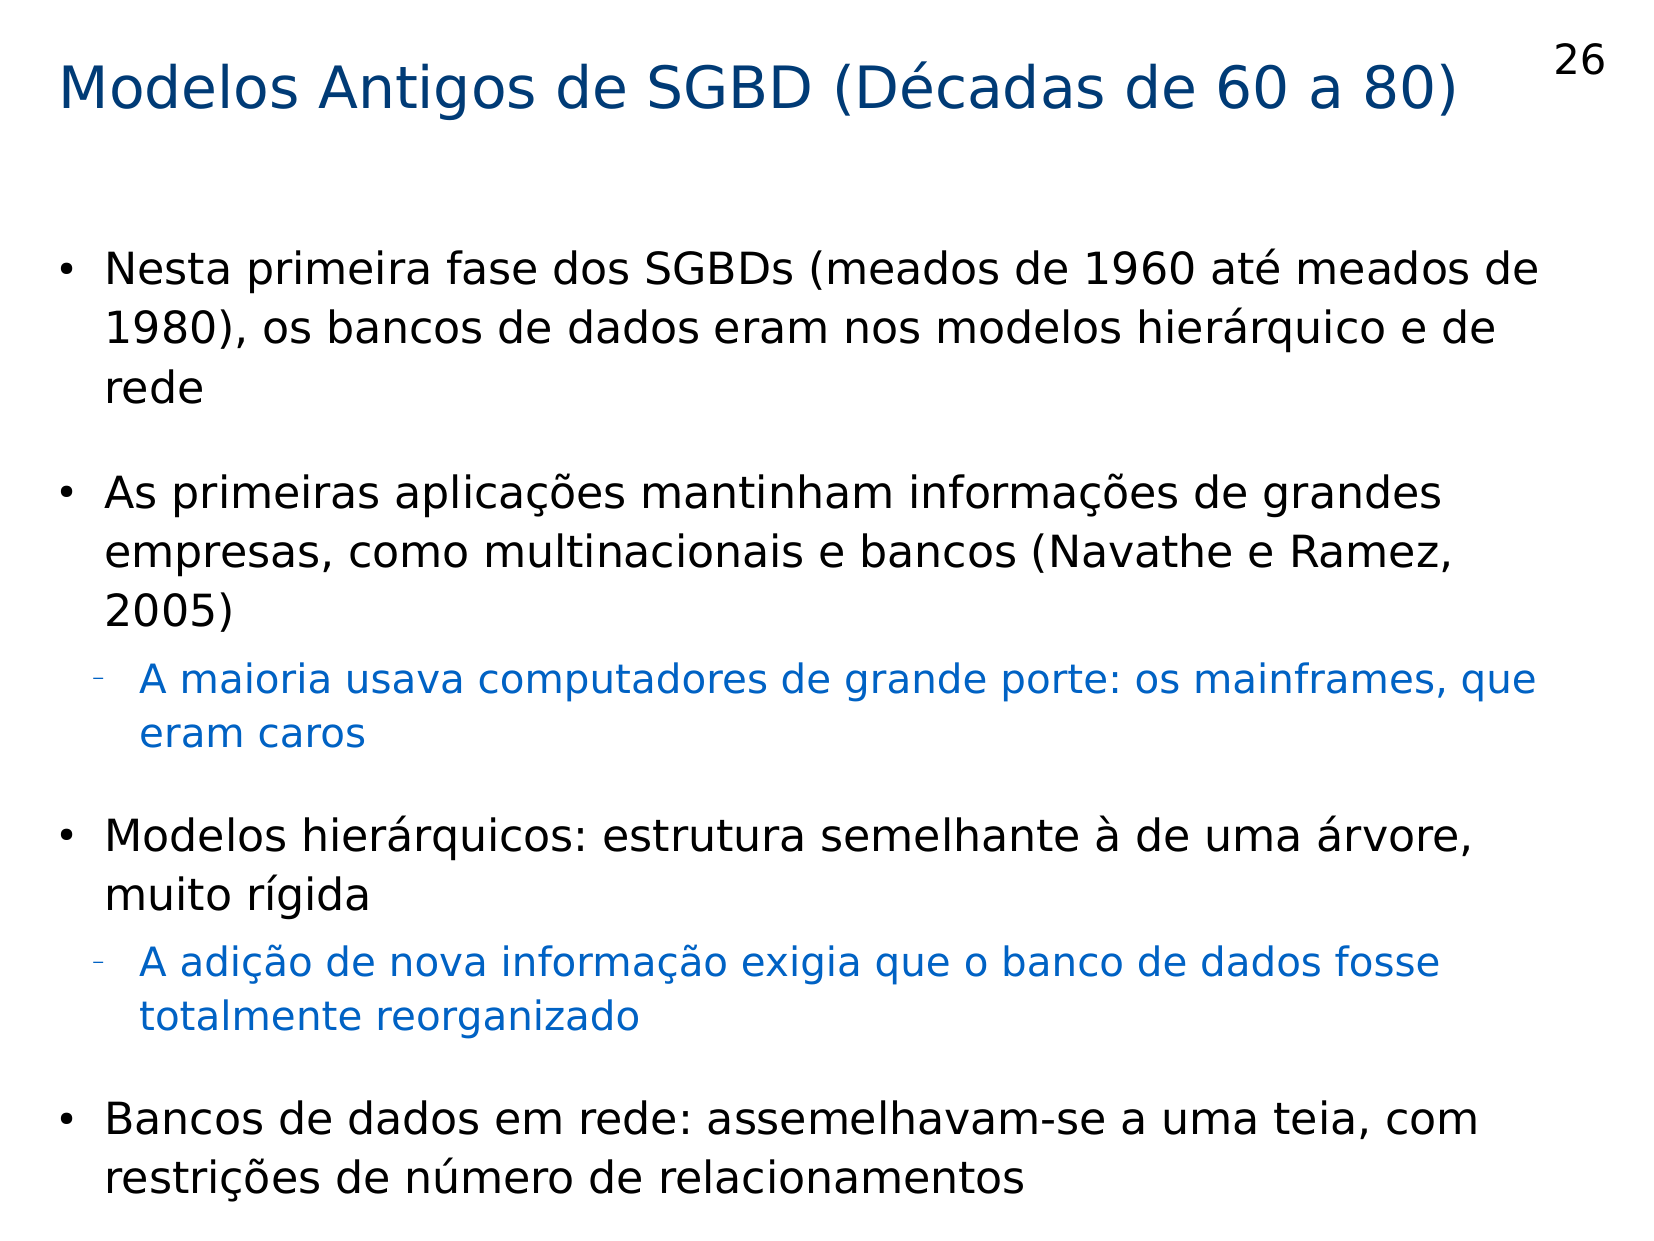

# Modelos Antigos de SGBD (Décadas de 60 a 80)
26
Nesta primeira fase dos SGBDs (meados de 1960 até meados de 1980), os bancos de dados eram nos modelos hierárquico e de rede
As primeiras aplicações mantinham informações de grandes empresas, como multinacionais e bancos (Navathe e Ramez, 2005)
A maioria usava computadores de grande porte: os mainframes, que eram caros
Modelos hierárquicos: estrutura semelhante à de uma árvore, muito rígida
A adição de nova informação exigia que o banco de dados fosse totalmente reorganizado
Bancos de dados em rede: assemelhavam-se a uma teia, com restrições de número de relacionamentos